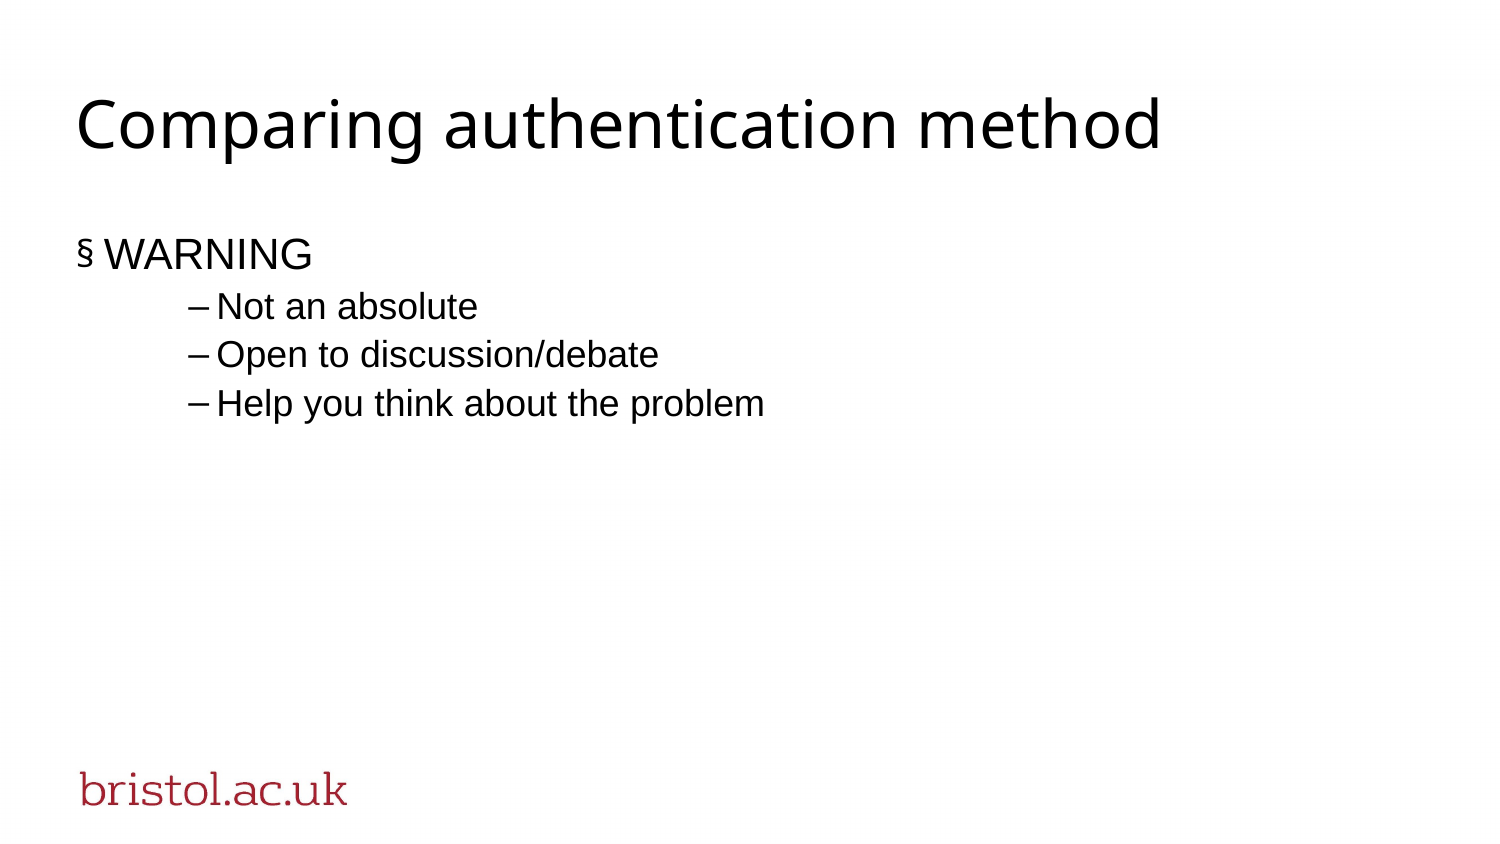

# Comparing authentication method
WARNING
Not an absolute
Open to discussion/debate
Help you think about the problem